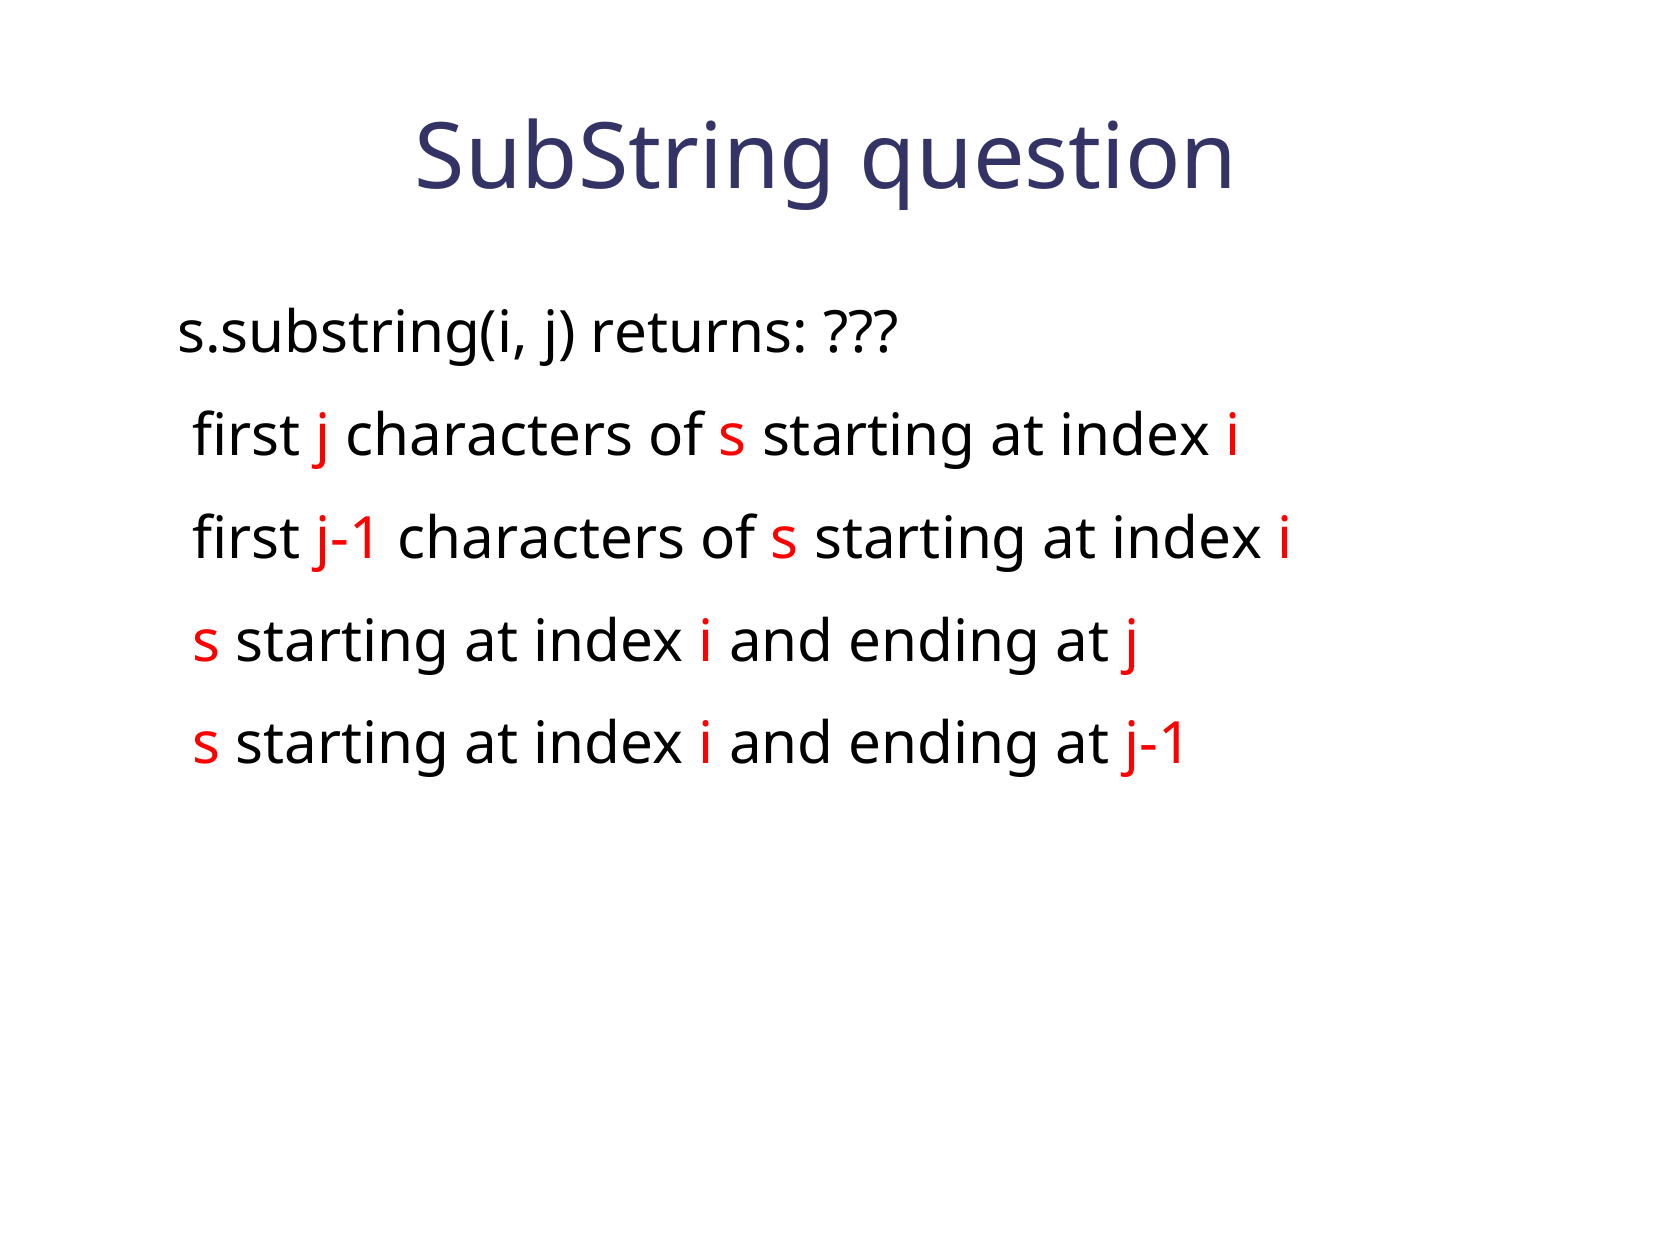

# SubString question
s.substring(i, j) returns: ???
 first j characters of s starting at index i
 first j-1 characters of s starting at index i
 s starting at index i and ending at j
 s starting at index i and ending at j-1